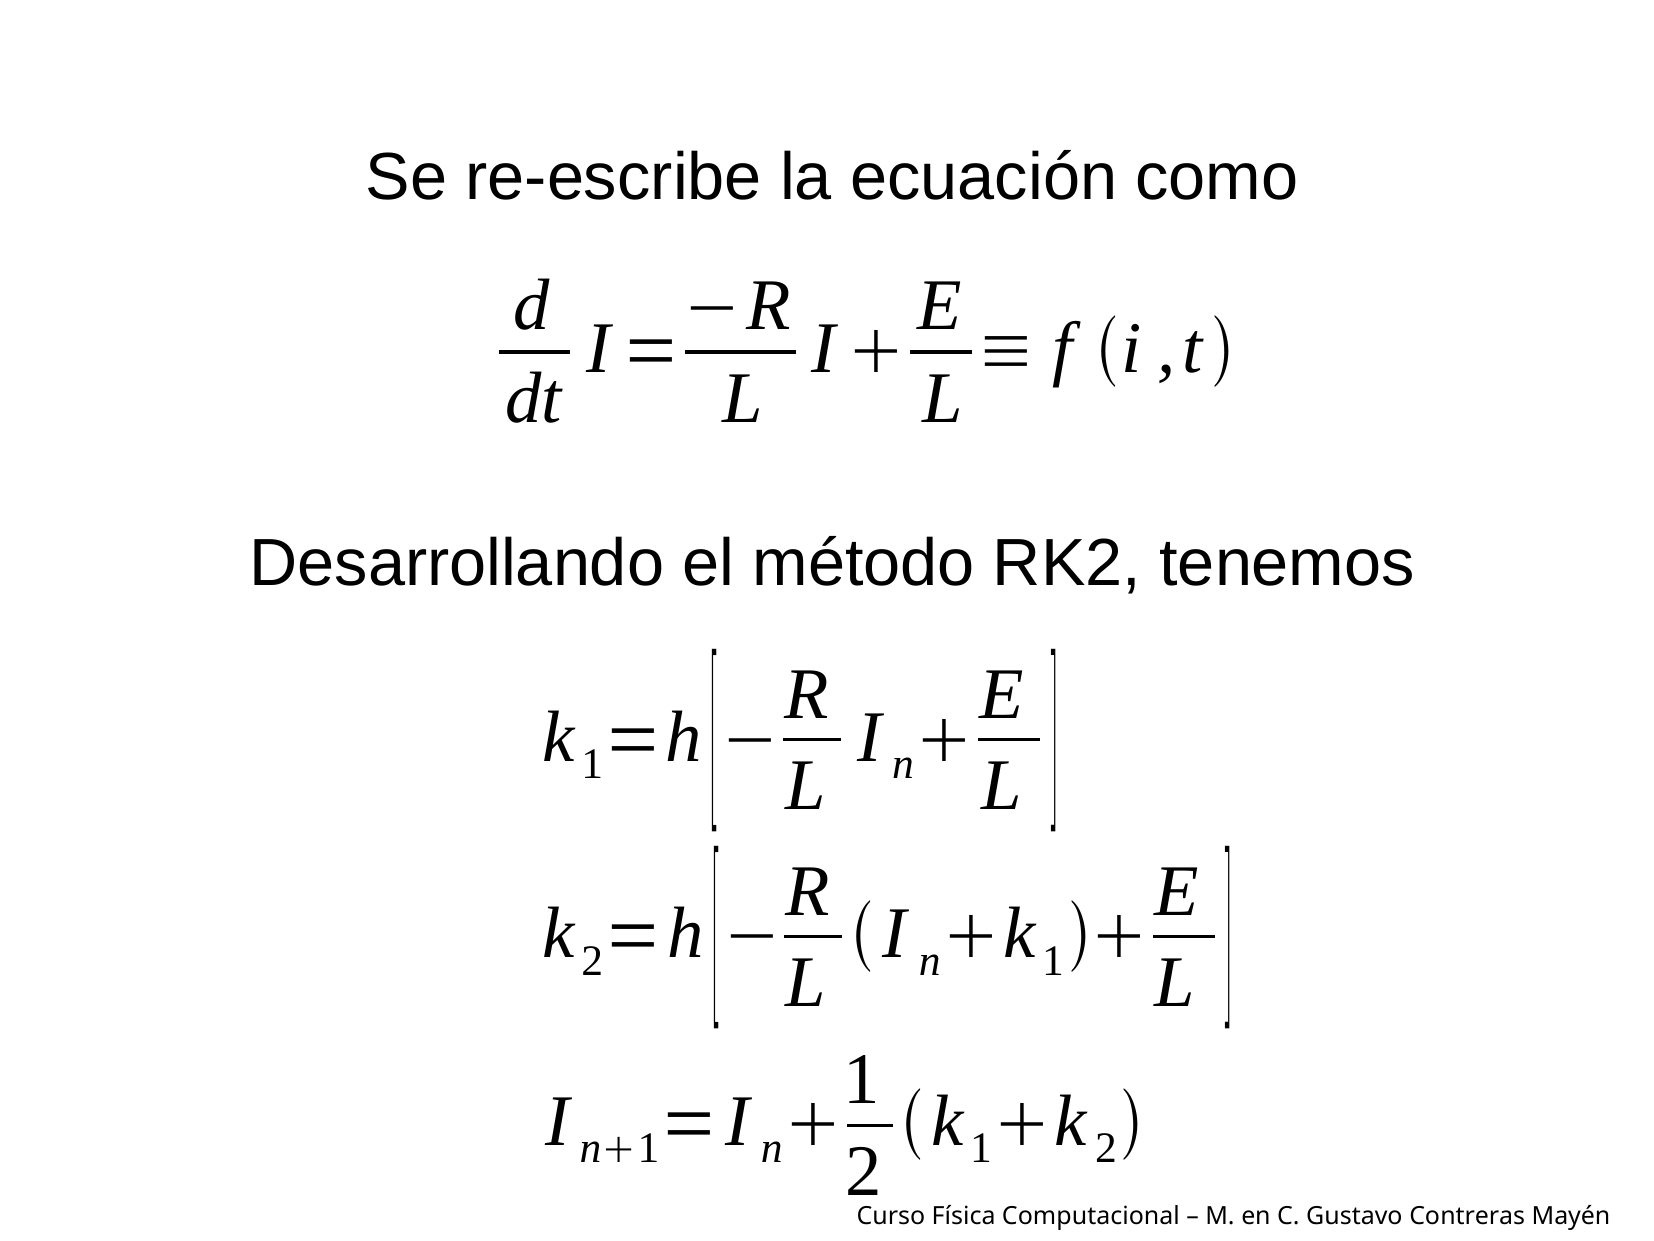

# Se re-escribe la ecuación como
Desarrollando el método RK2, tenemos